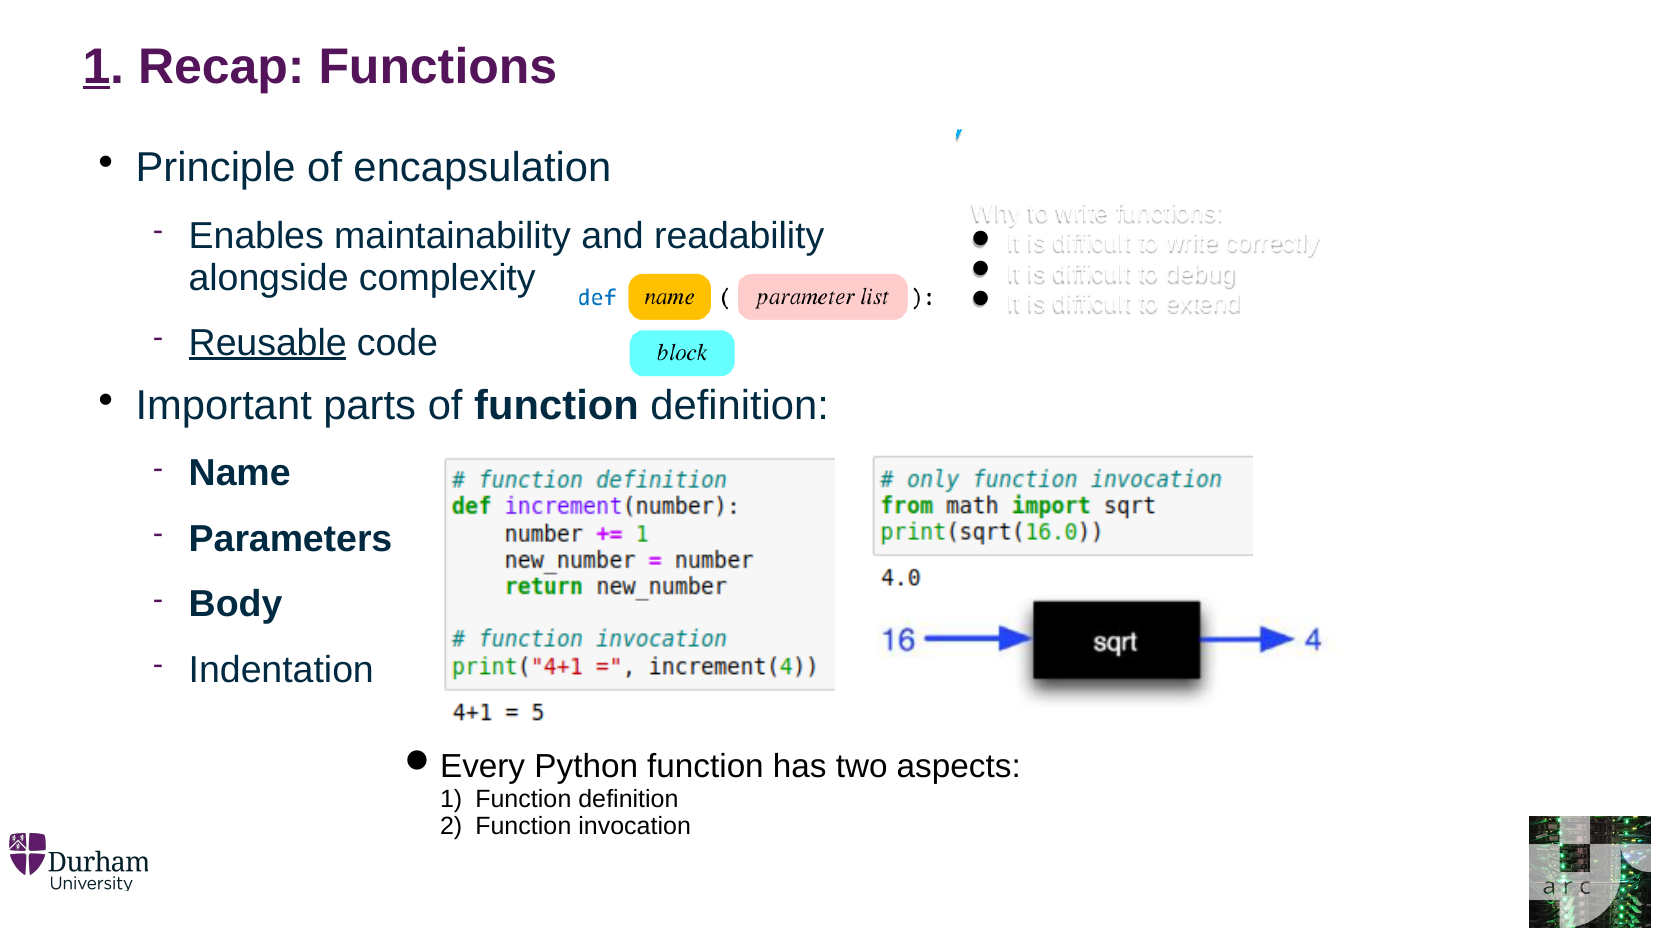

# 1. Recap: Functions
Why to write functions:
It is difficult to write correctly
It is difficult to debug
It is difficult to extend
Principle of encapsulation
Enables maintainability and readability alongside complexity
Reusable code
Important parts of function definition:
Name
Parameters
Body
Indentation
Every Python function has two aspects:
Function definition
Function invocation